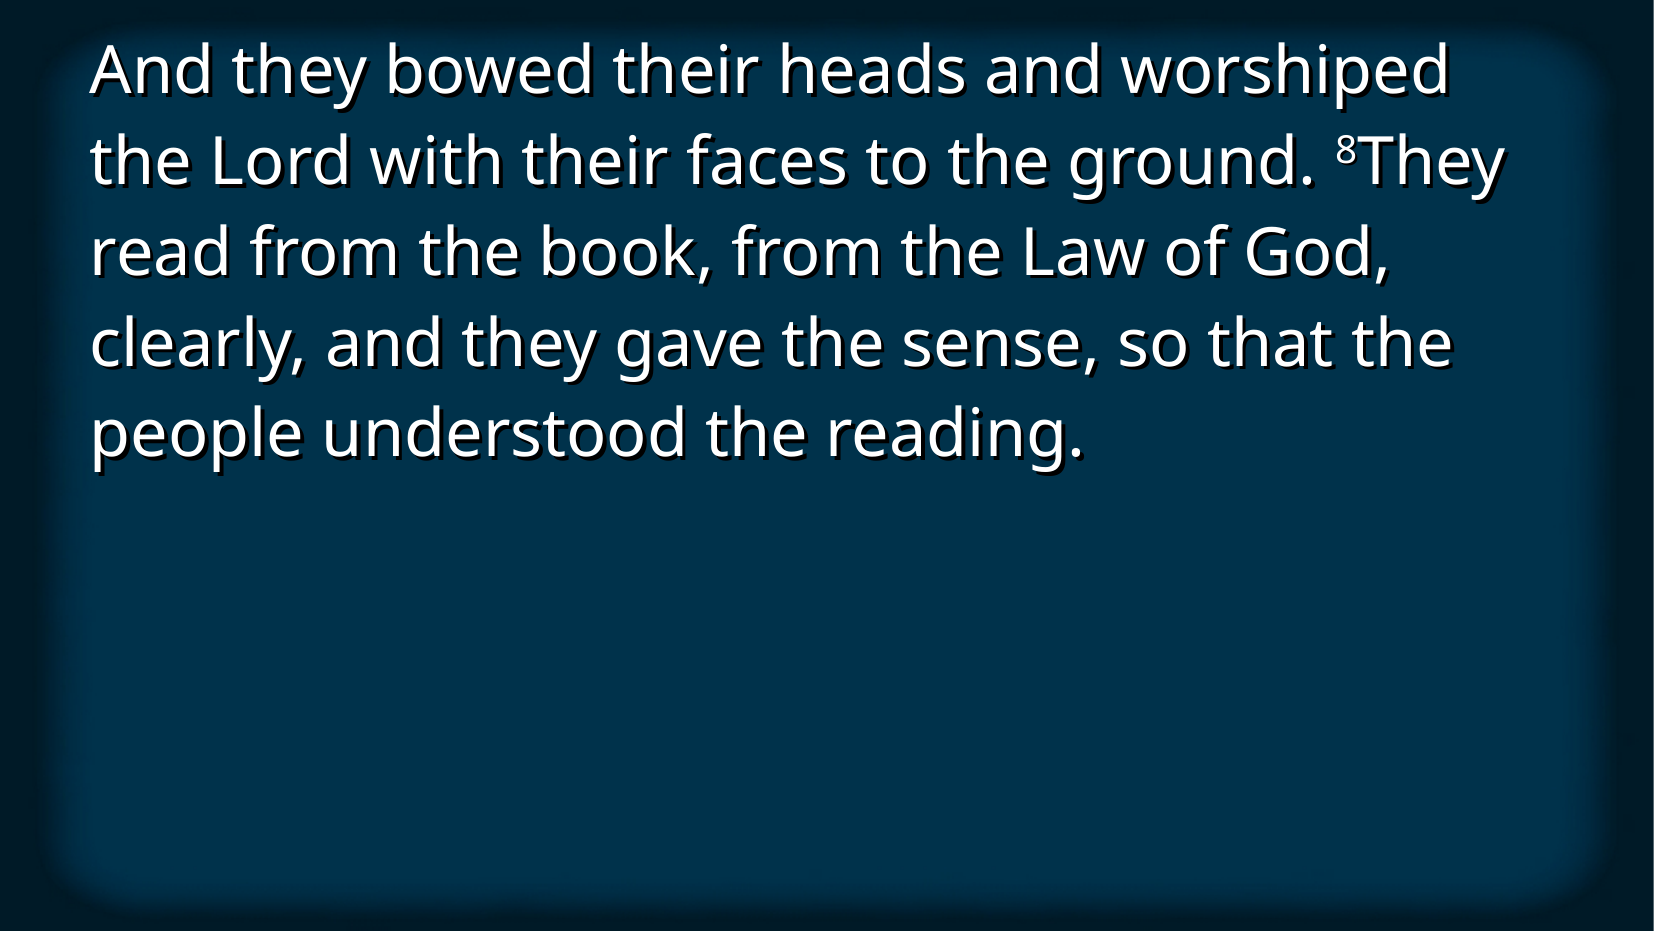

And they bowed their heads and worshiped the Lord with their faces to the ground. 8They read from the book, from the Law of God, clearly, and they gave the sense, so that the people understood the reading.